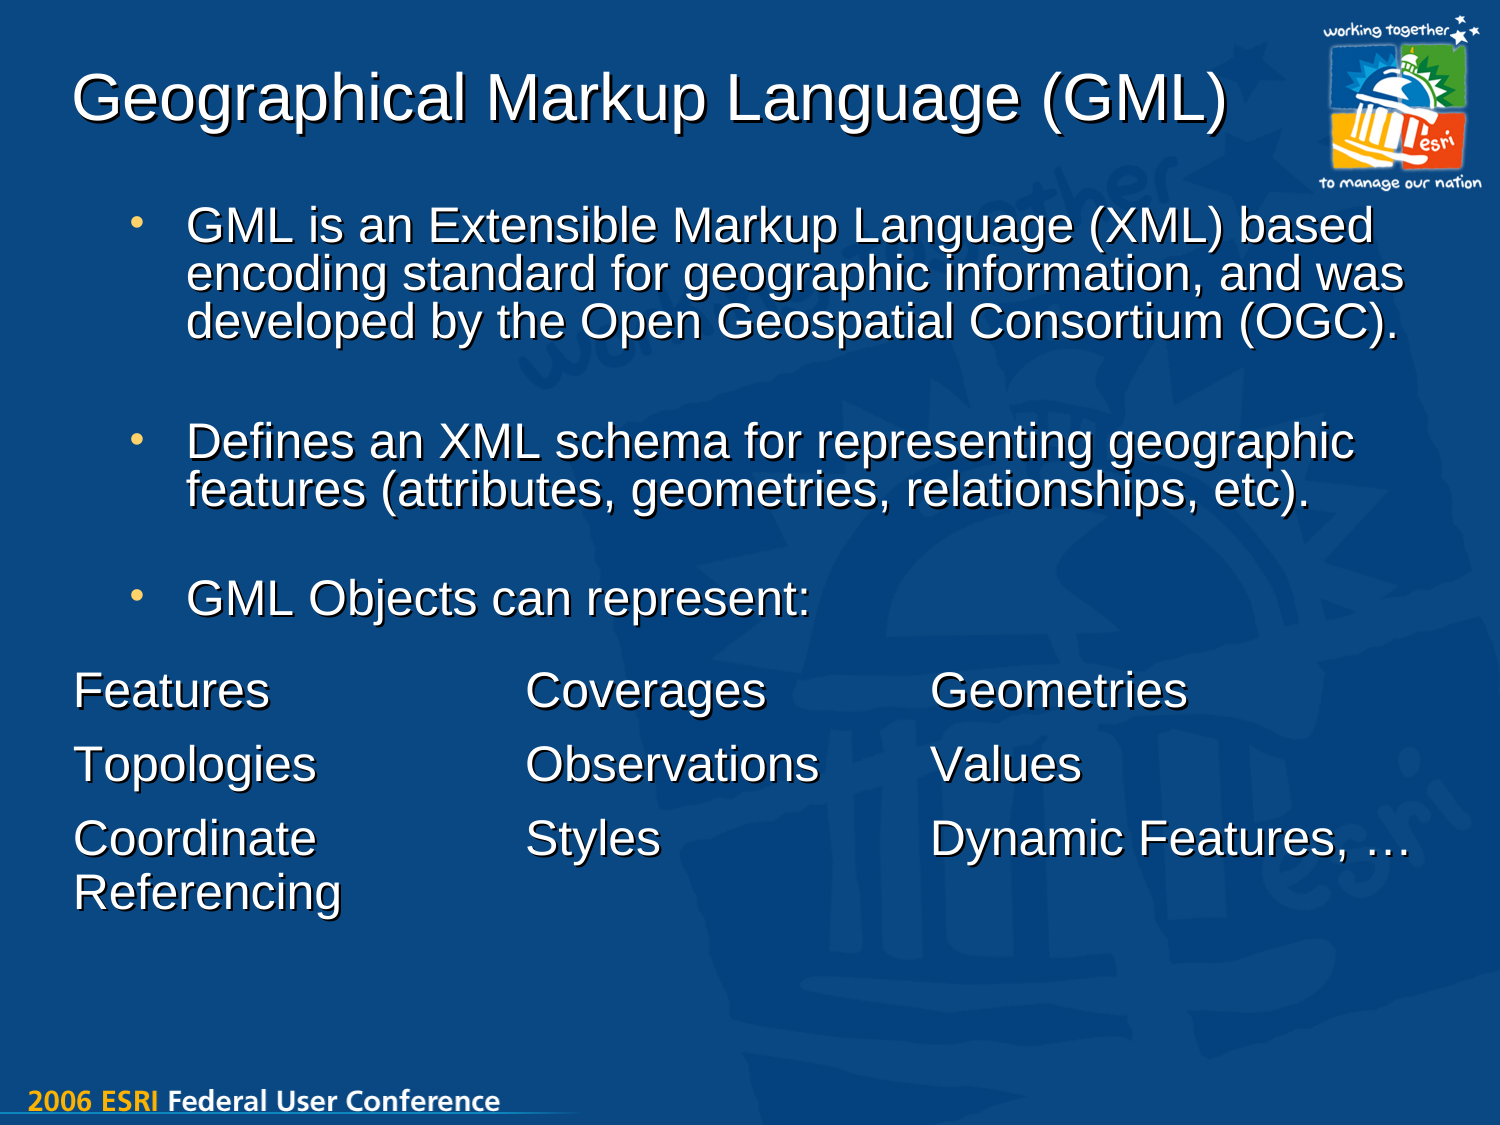

# Geographical Markup Language (GML)
GML is an Extensible Markup Language (XML) based encoding standard for geographic information, and was developed by the Open Geospatial Consortium (OGC).
Defines an XML schema for representing geographic features (attributes, geometries, relationships, etc).
GML Objects can represent:
| Features | Coverages | Geometries |
| --- | --- | --- |
| Topologies | Observations | Values |
| Coordinate Referencing | Styles | Dynamic Features, … |